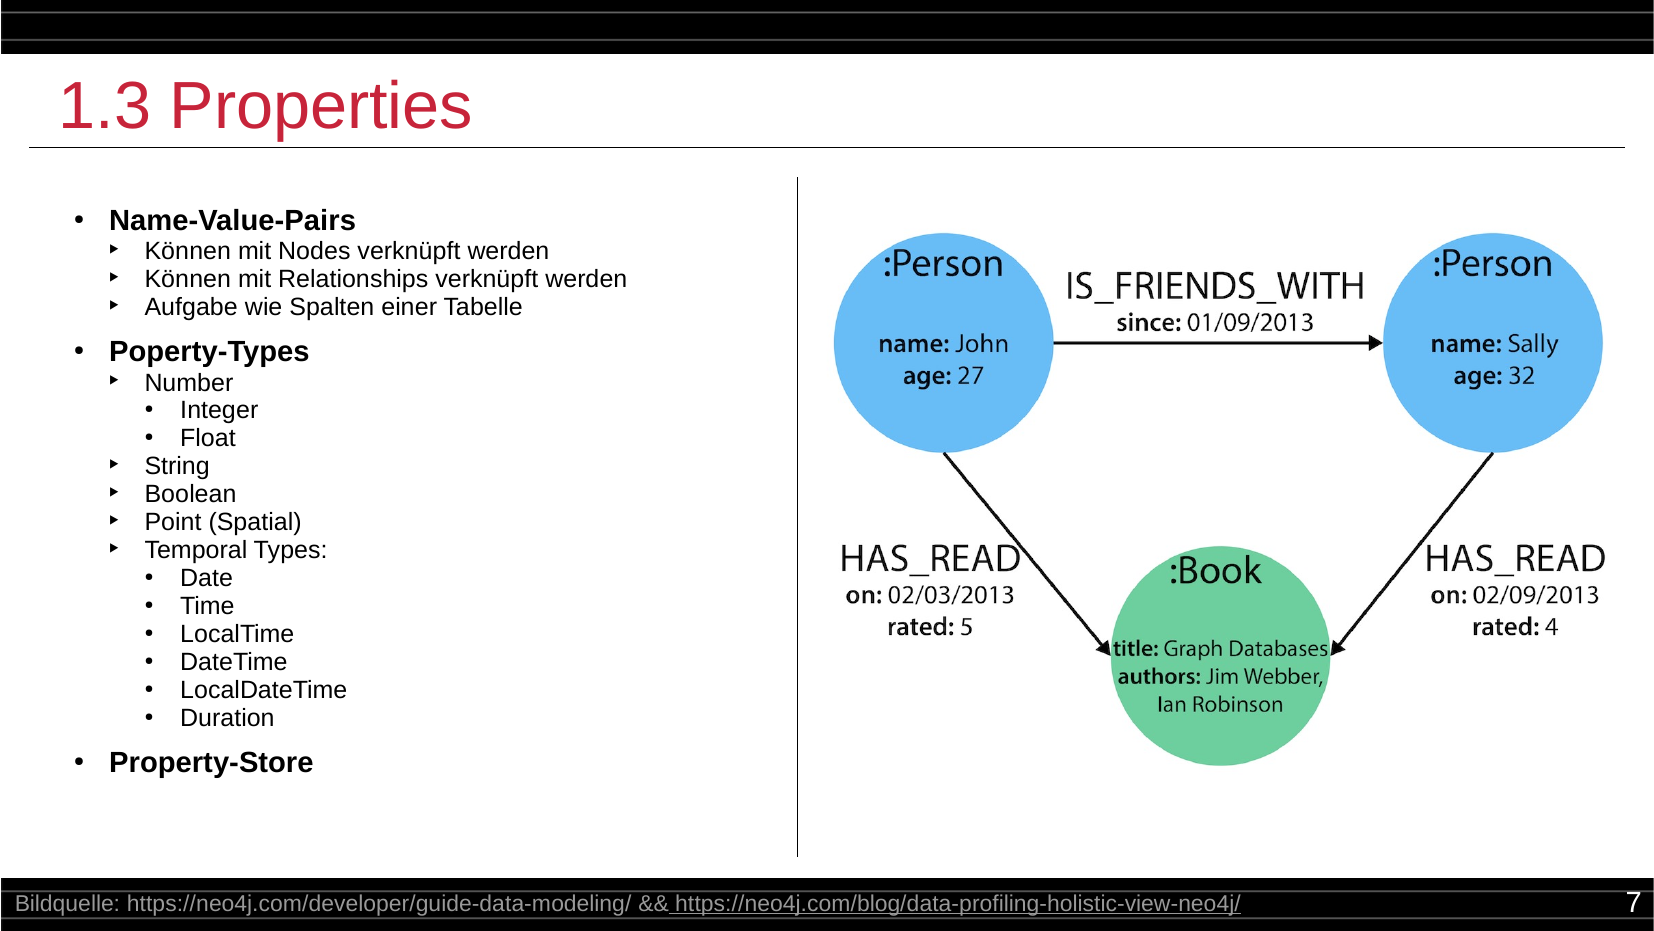

# 1.3 Properties
Name-Value-Pairs
Können mit Nodes verknüpft werden
Können mit Relationships verknüpft werden
Aufgabe wie Spalten einer Tabelle
Poperty-Types
Number
Integer
Float
String
Boolean
Point (Spatial)
Temporal Types:
Date
Time
LocalTime
DateTime
LocalDateTime
Duration
Property-Store
Bildquelle: https://neo4j.com/developer/guide-data-modeling/ && https://neo4j.com/blog/data-profiling-holistic-view-neo4j/